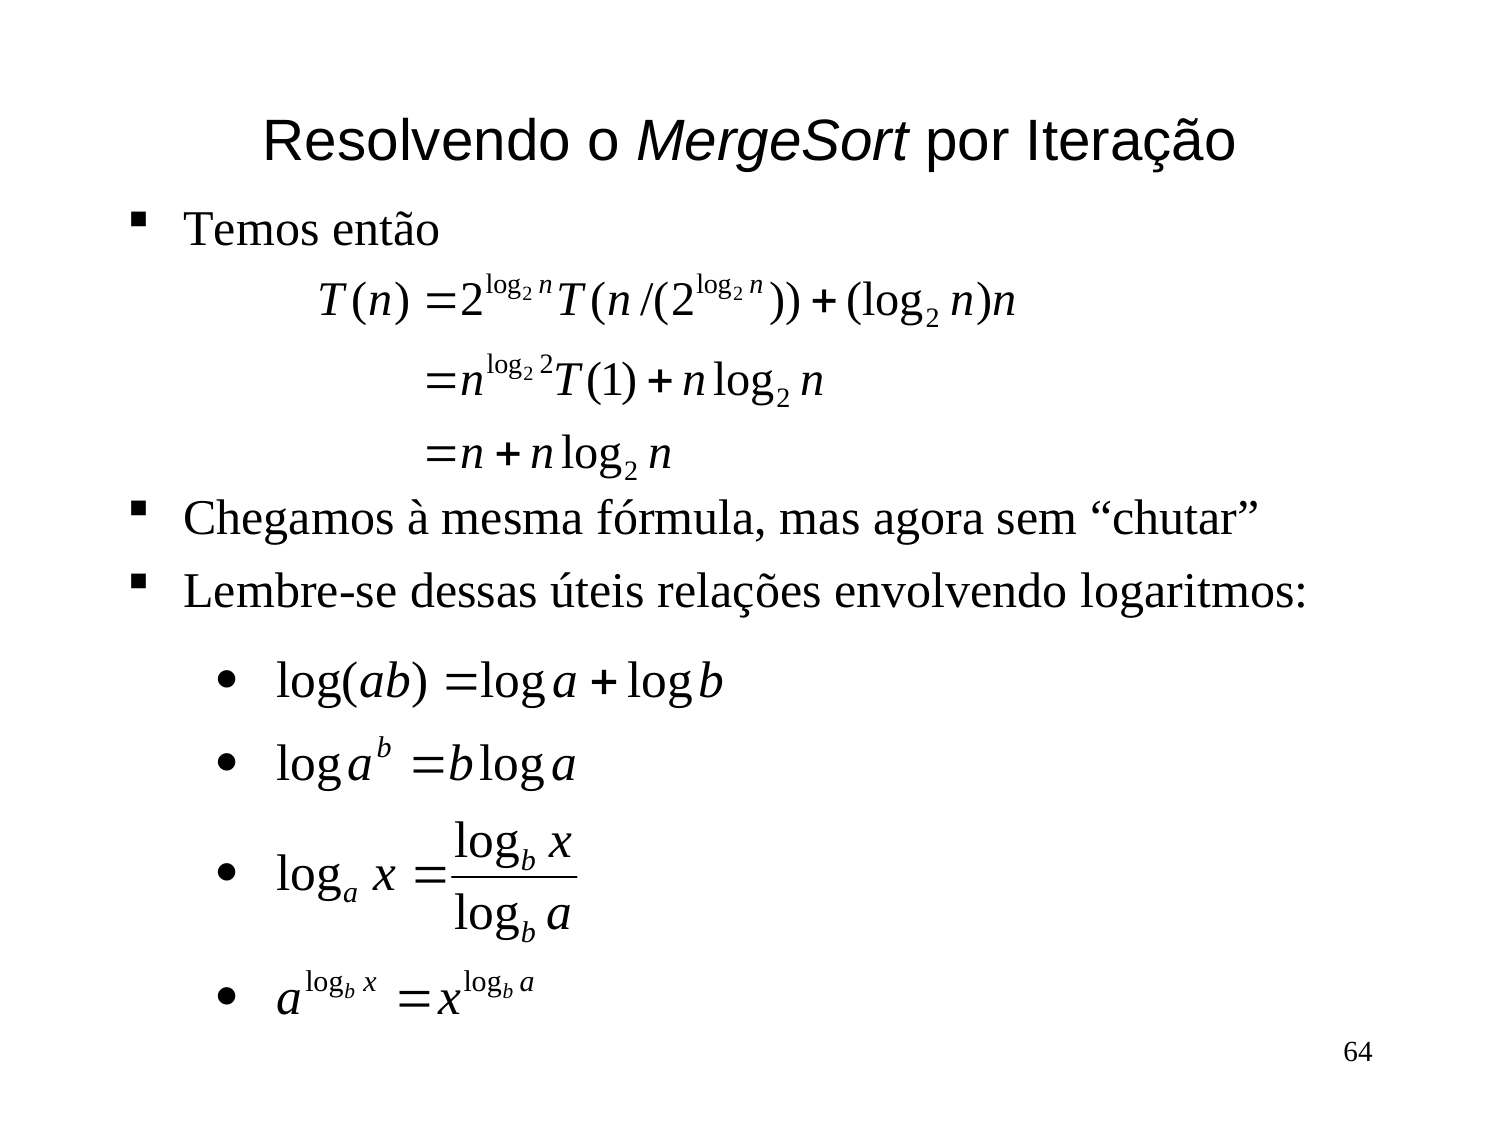

# Resolvendo o MergeSort por Iteração
Temos então
Chegamos à mesma fórmula, mas agora sem “chutar”
Lembre-se dessas úteis relações envolvendo logaritmos:
64